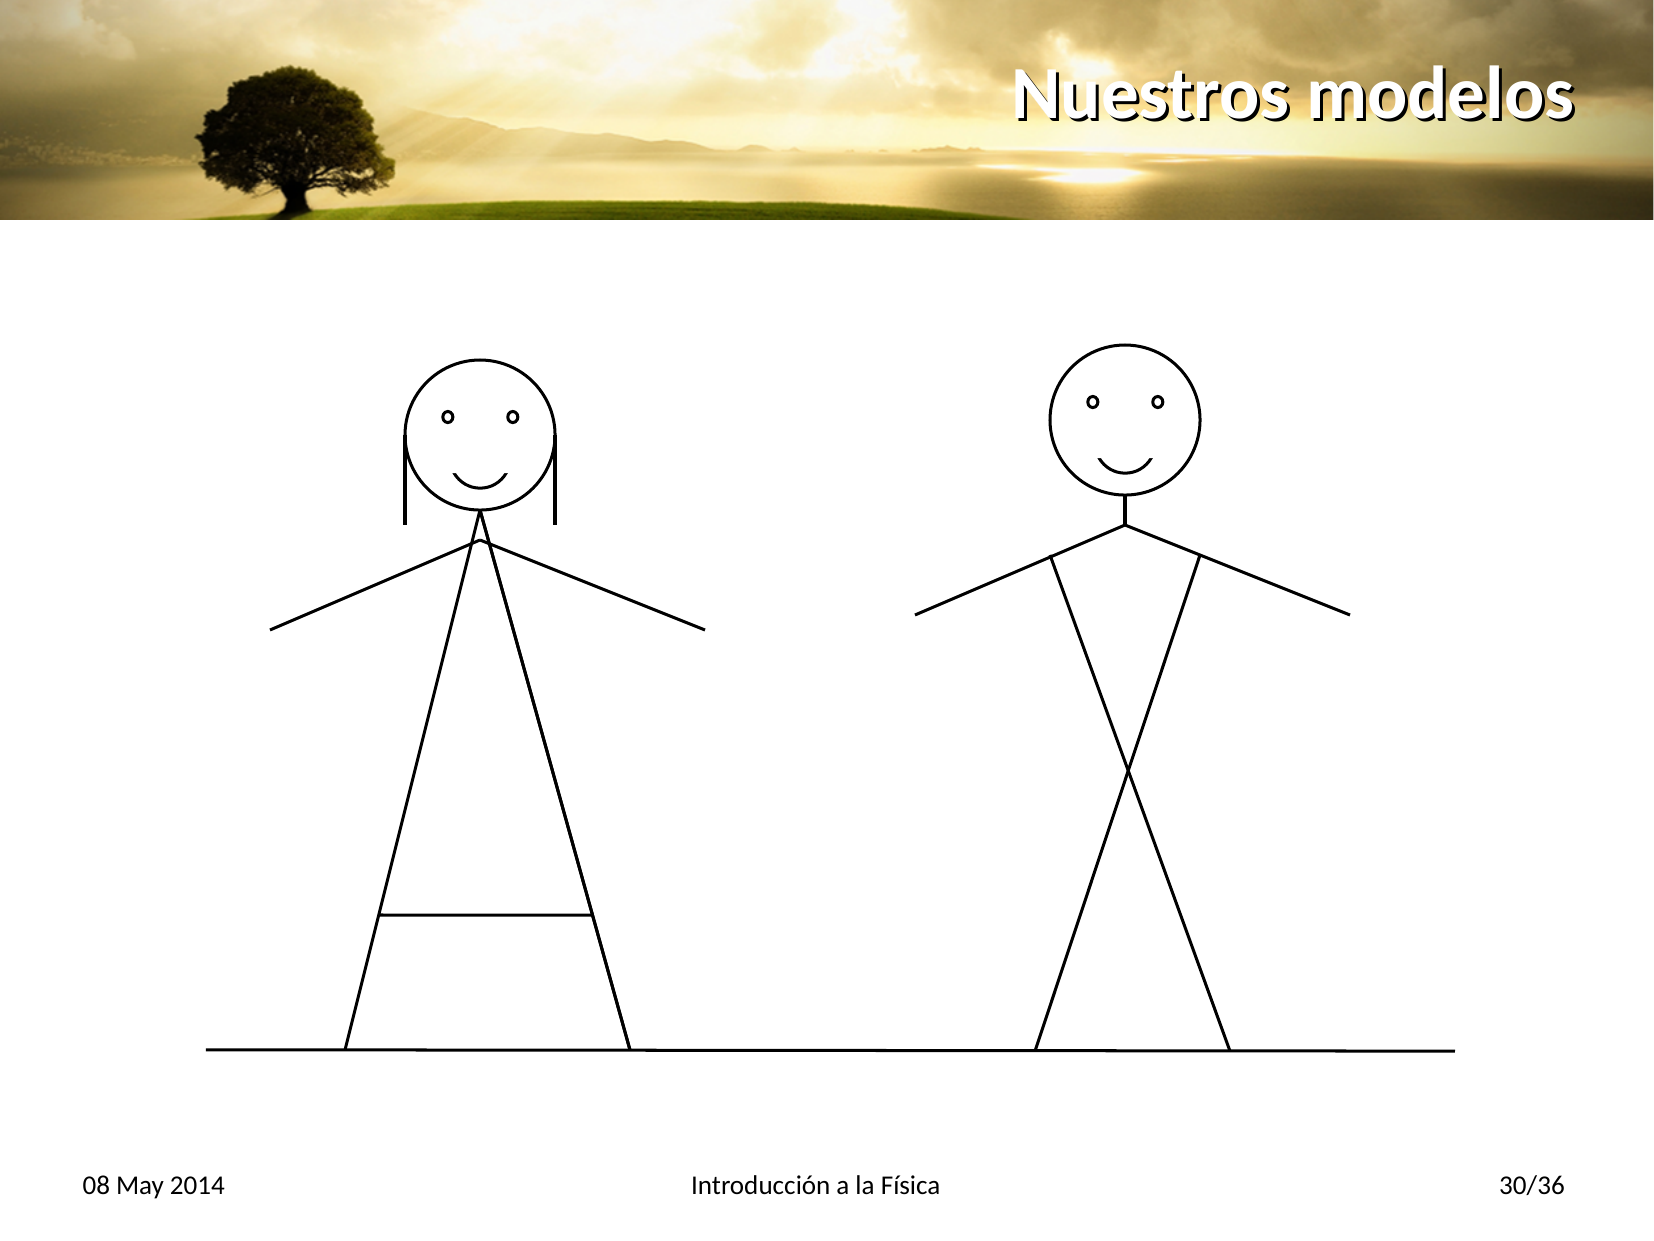

# Nuestros modelos
08 May 2014
Introducción a la Física
30